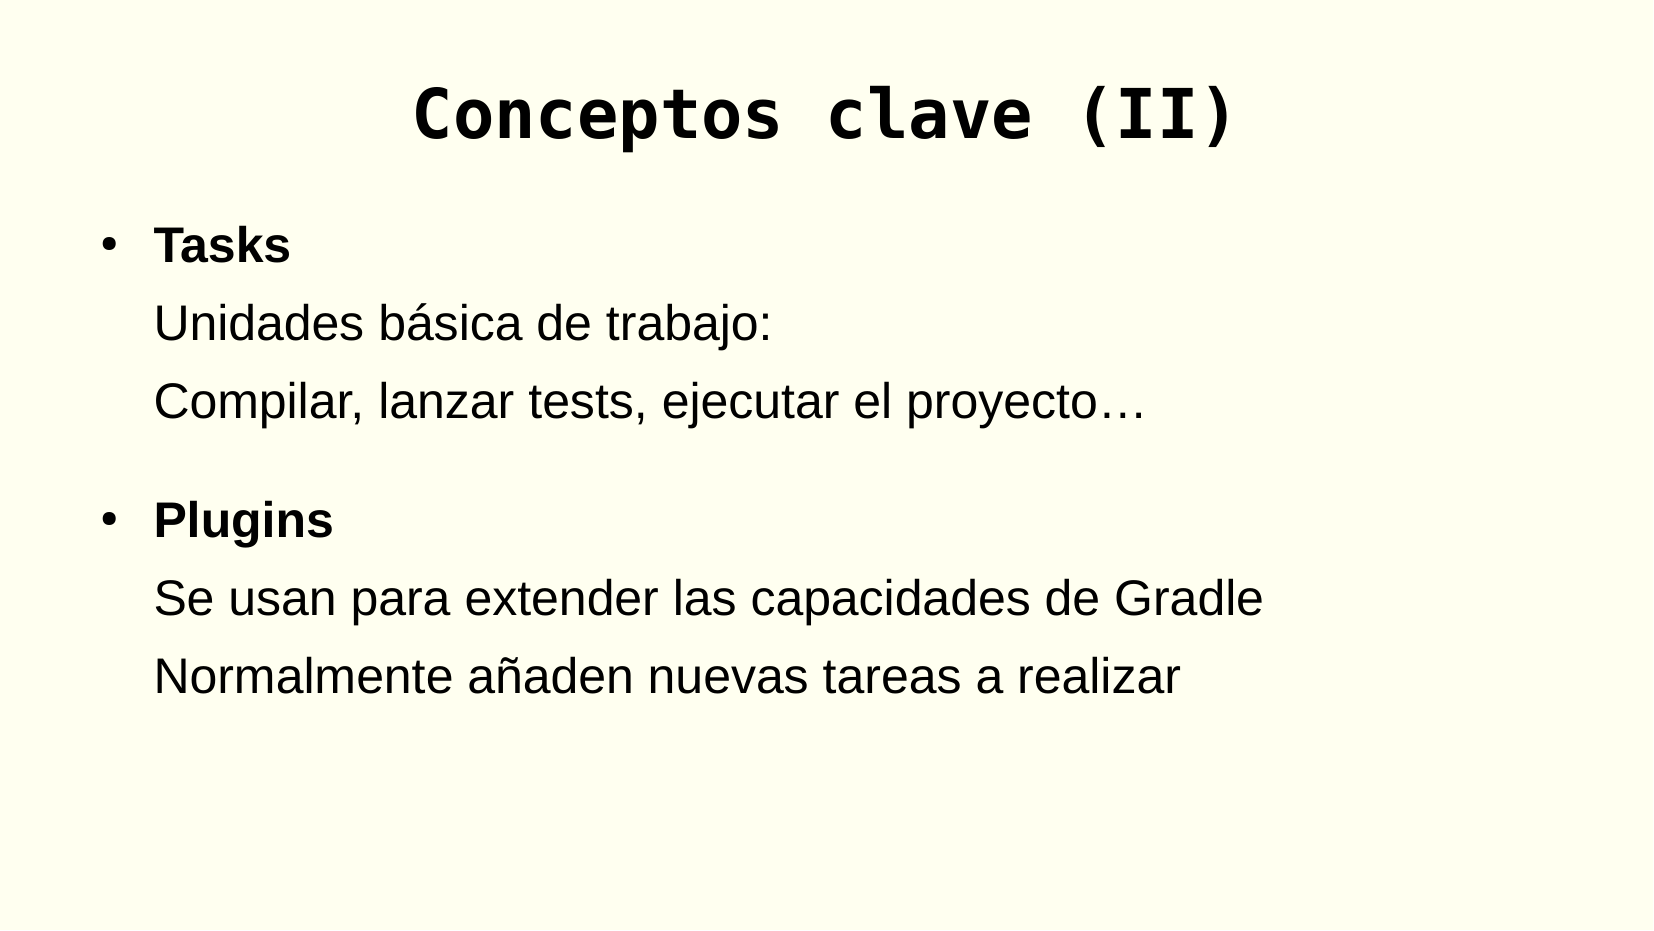

# Conceptos clave (II)
Tasks
Unidades básica de trabajo:
Compilar, lanzar tests, ejecutar el proyecto…
Plugins
Se usan para extender las capacidades de Gradle
Normalmente añaden nuevas tareas a realizar